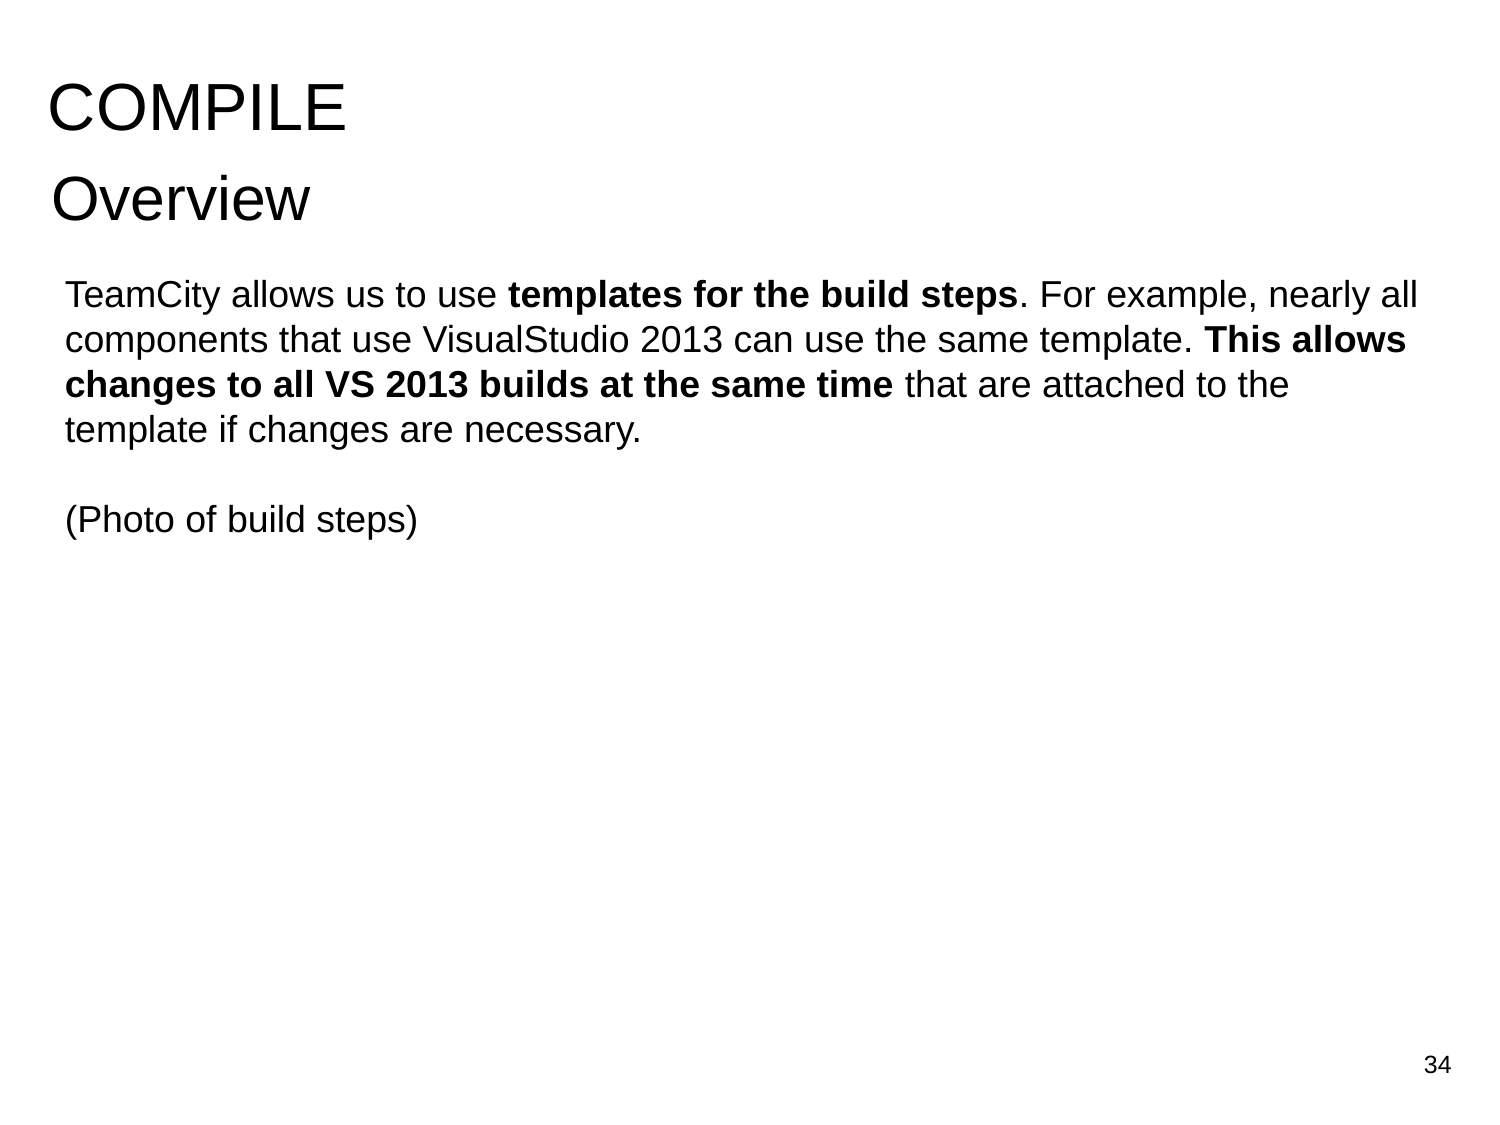

# Compile
Overview
TeamCity allows us to use templates for the build steps. For example, nearly all components that use VisualStudio 2013 can use the same template. This allows changes to all VS 2013 builds at the same time that are attached to the template if changes are necessary.
(Photo of build steps)